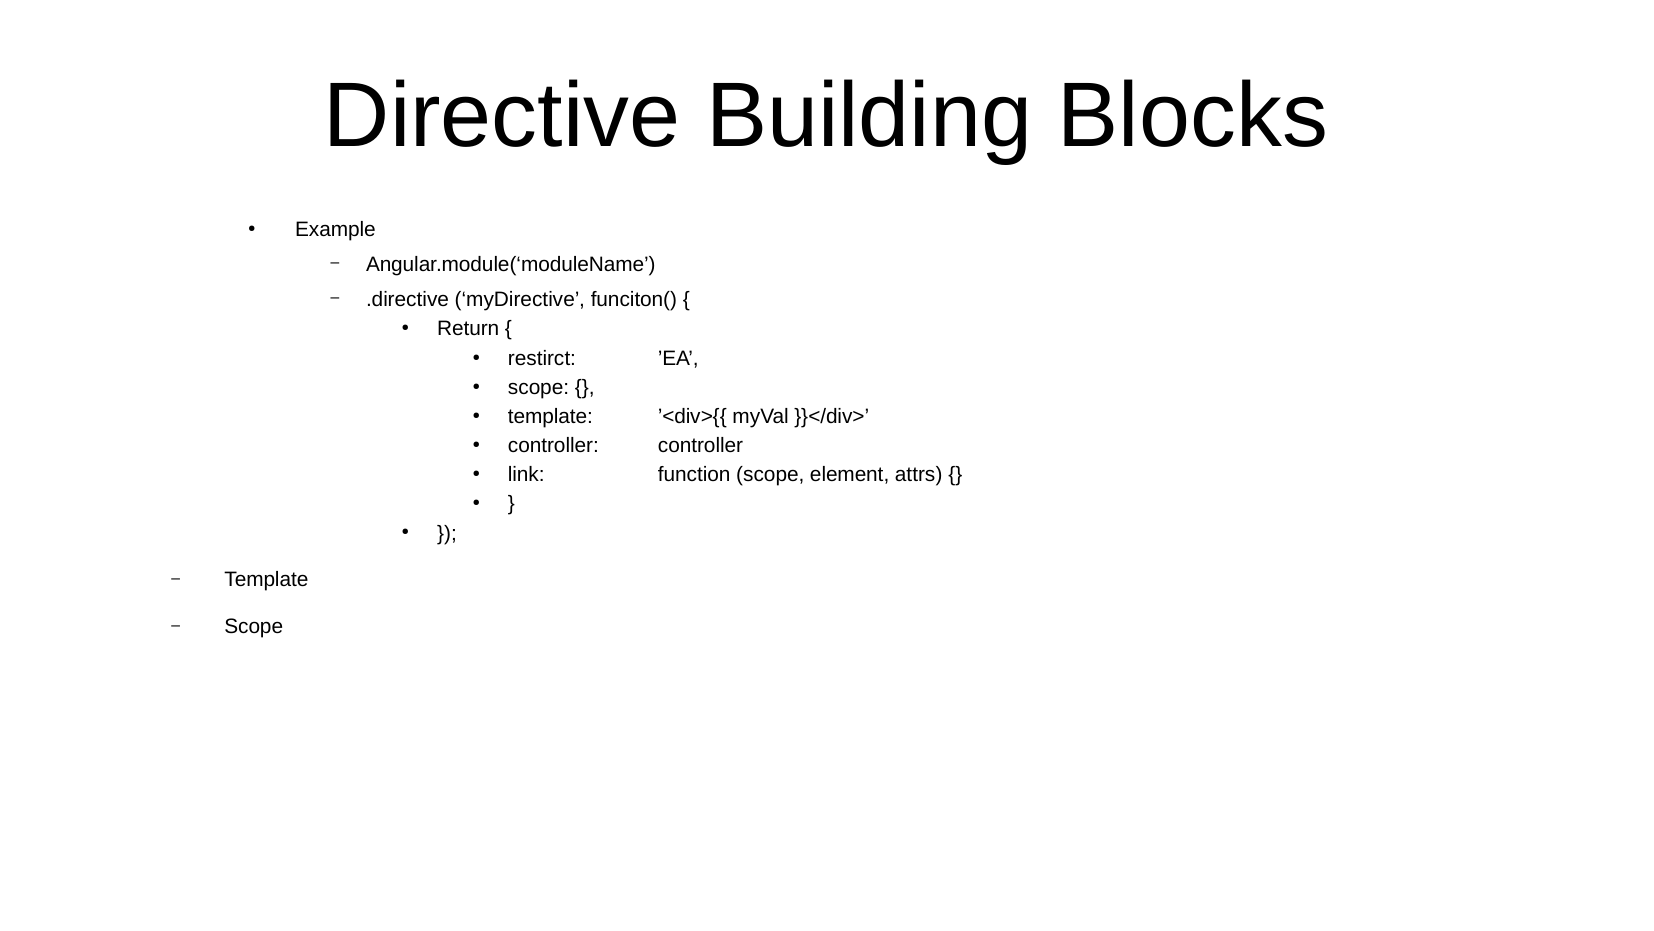

# Directive Building Blocks
Example
Angular.module(‘moduleName’)
.directive (‘myDirective’, funciton() {
Return {
restirct:		’EA’,
scope: {},
template: 	’<div>{{ myVal }}</div>’
controller: 	controller
link: 		function (scope, element, attrs) {}
}
});
Template
Scope